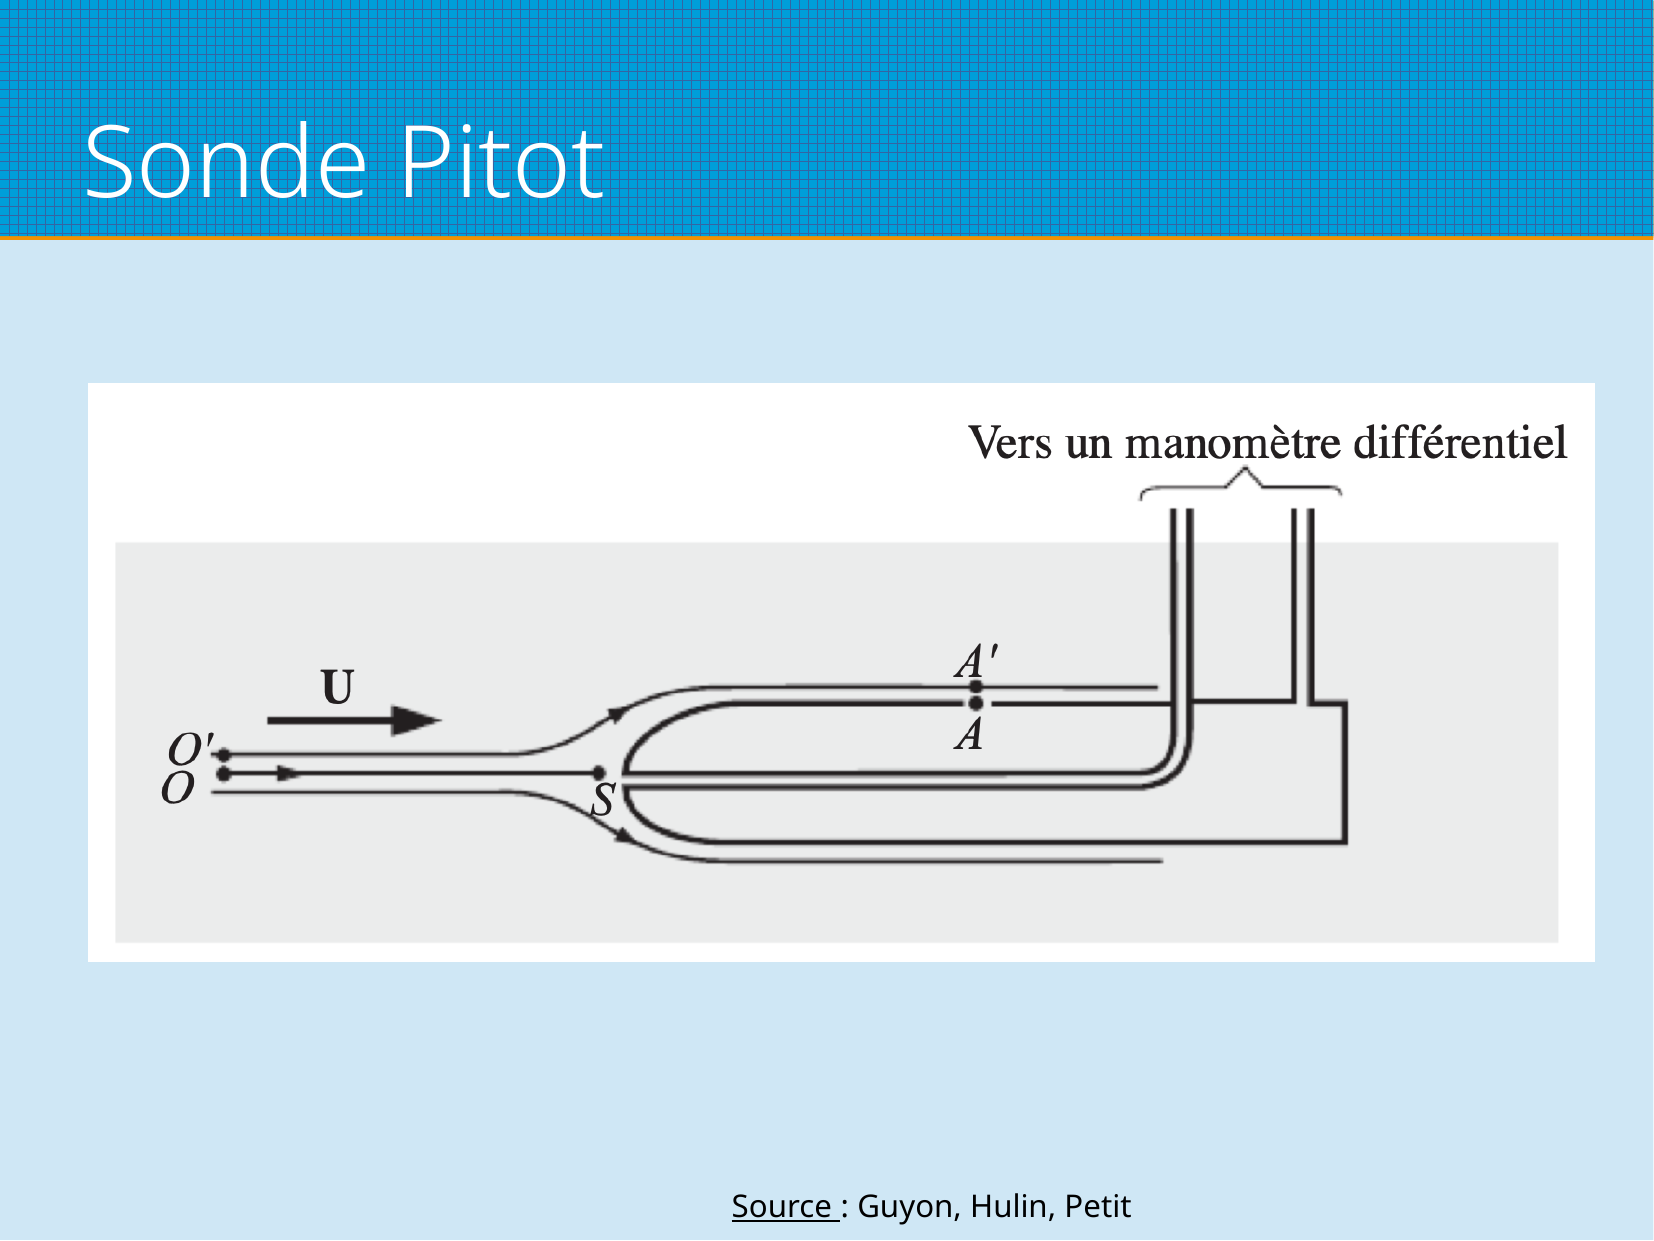

# Sonde Pitot
Source : Guyon, Hulin, Petit